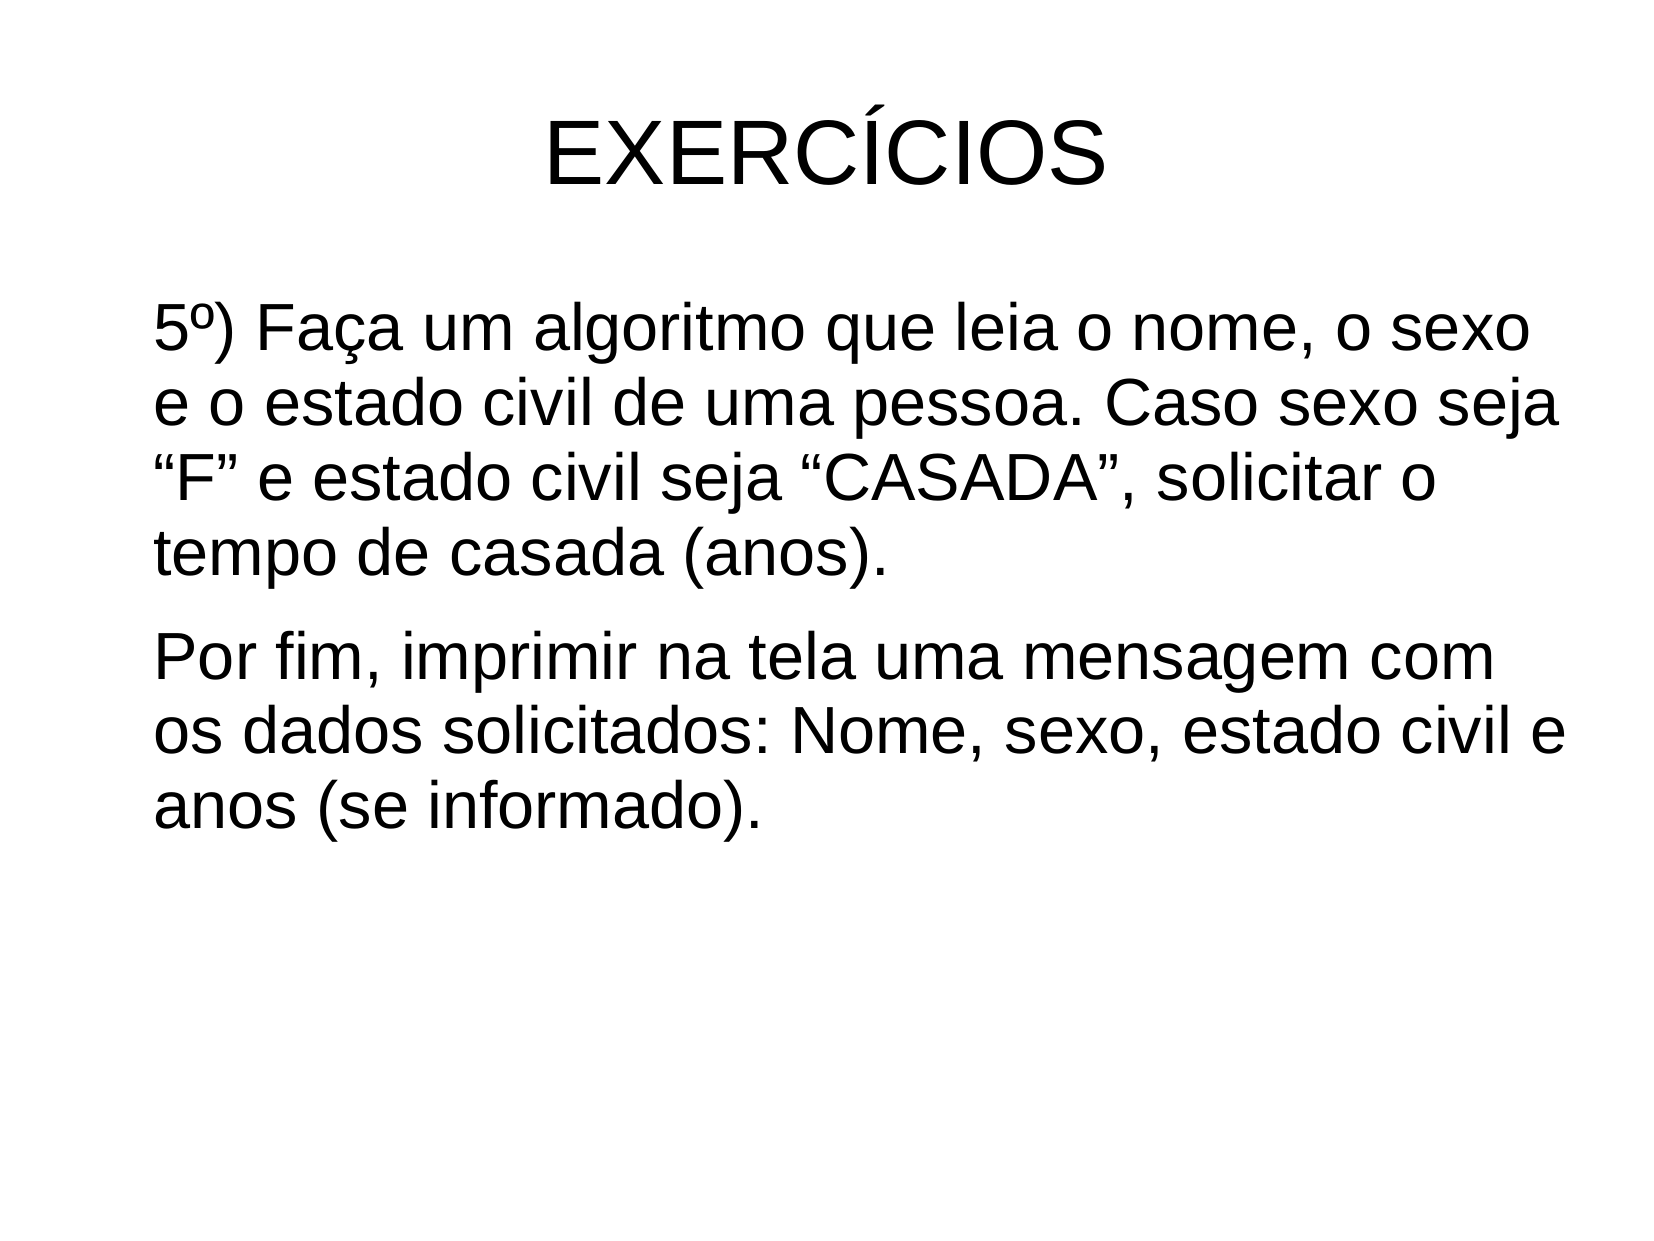

# EXERCÍCIOS
5º) Faça um algoritmo que leia o nome, o sexo e o estado civil de uma pessoa. Caso sexo seja “F” e estado civil seja “CASADA”, solicitar o tempo de casada (anos).
Por fim, imprimir na tela uma mensagem com os dados solicitados: Nome, sexo, estado civil e anos (se informado).